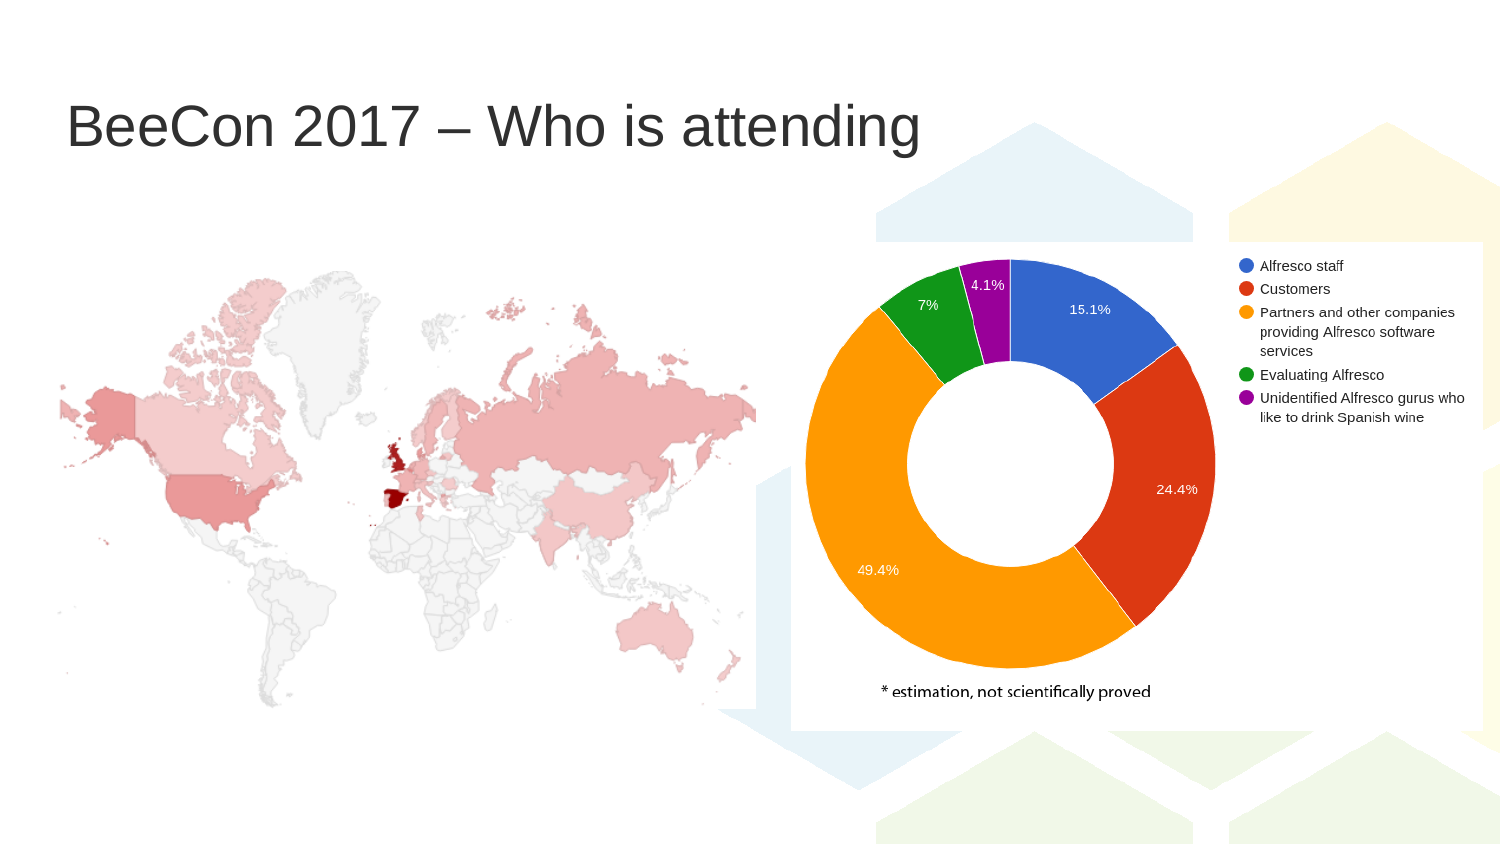

# BeeCon 2017 – Who is attending